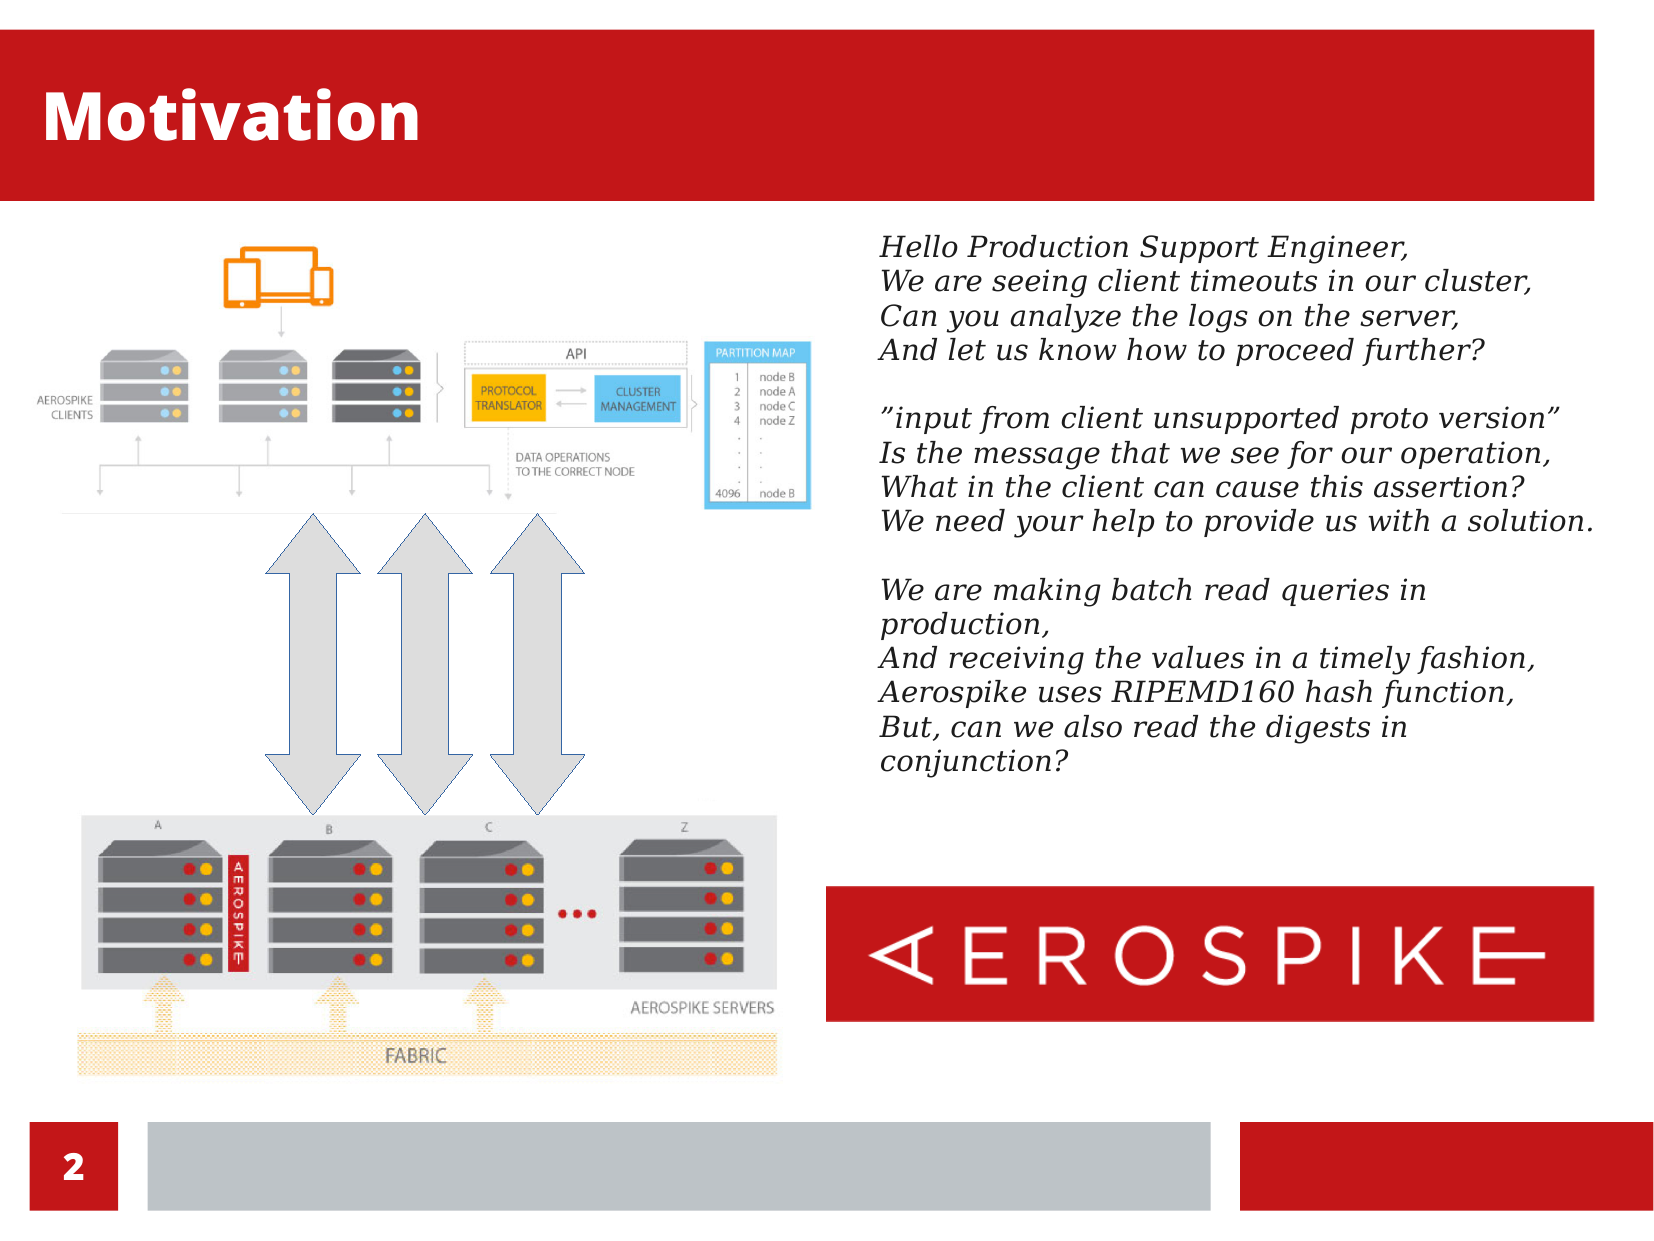

# Motivation
Hello Production Support Engineer,
We are seeing client timeouts in our cluster,
Can you analyze the logs on the server,
And let us know how to proceed further?
”input from client unsupported proto version”
Is the message that we see for our operation,
What in the client can cause this assertion?
We need your help to provide us with a solution.
We are making batch read queries in production,
And receiving the values in a timely fashion,
Aerospike uses RIPEMD160 hash function,
But, can we also read the digests in conjunction?
2